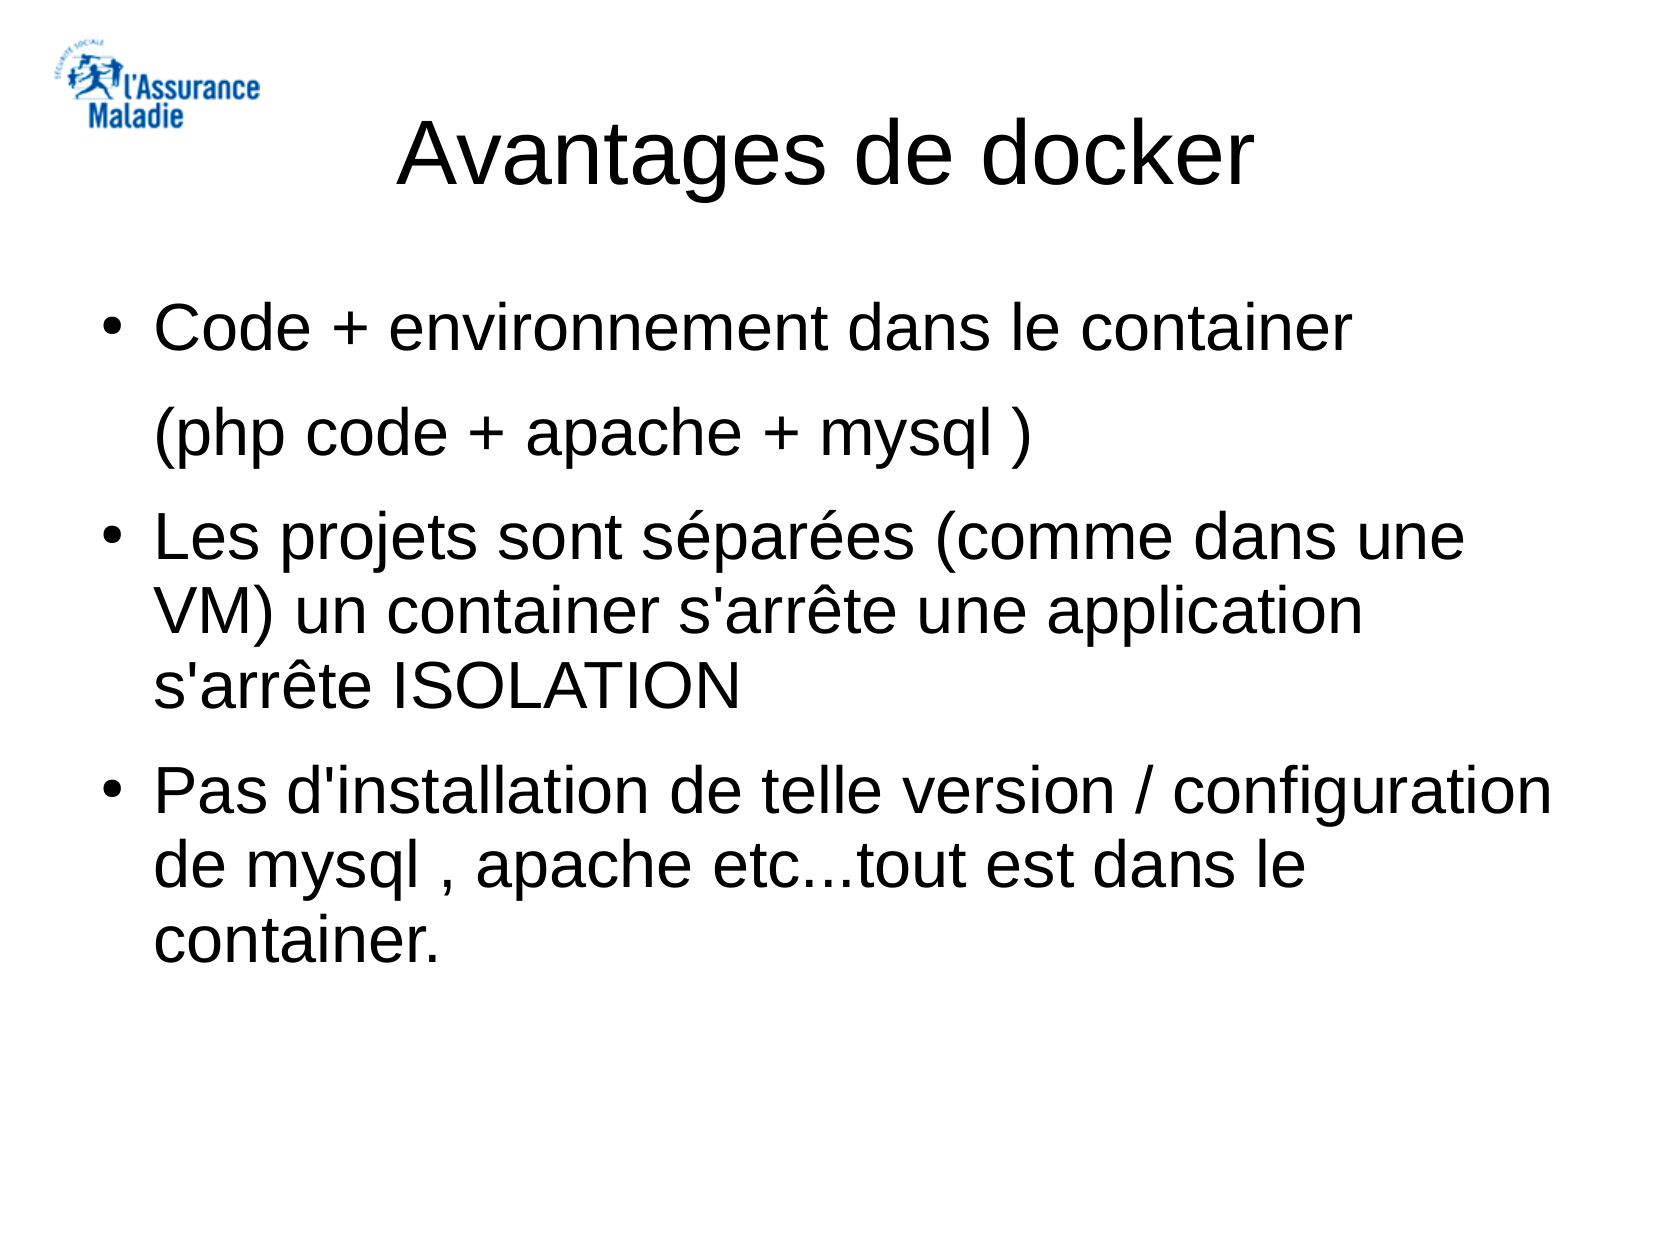

# Avantages de docker
Code + environnement dans le container
(php code + apache + mysql )
Les projets sont séparées (comme dans une VM) un container s'arrête une application s'arrête ISOLATION
Pas d'installation de telle version / configuration de mysql , apache etc...tout est dans le container.